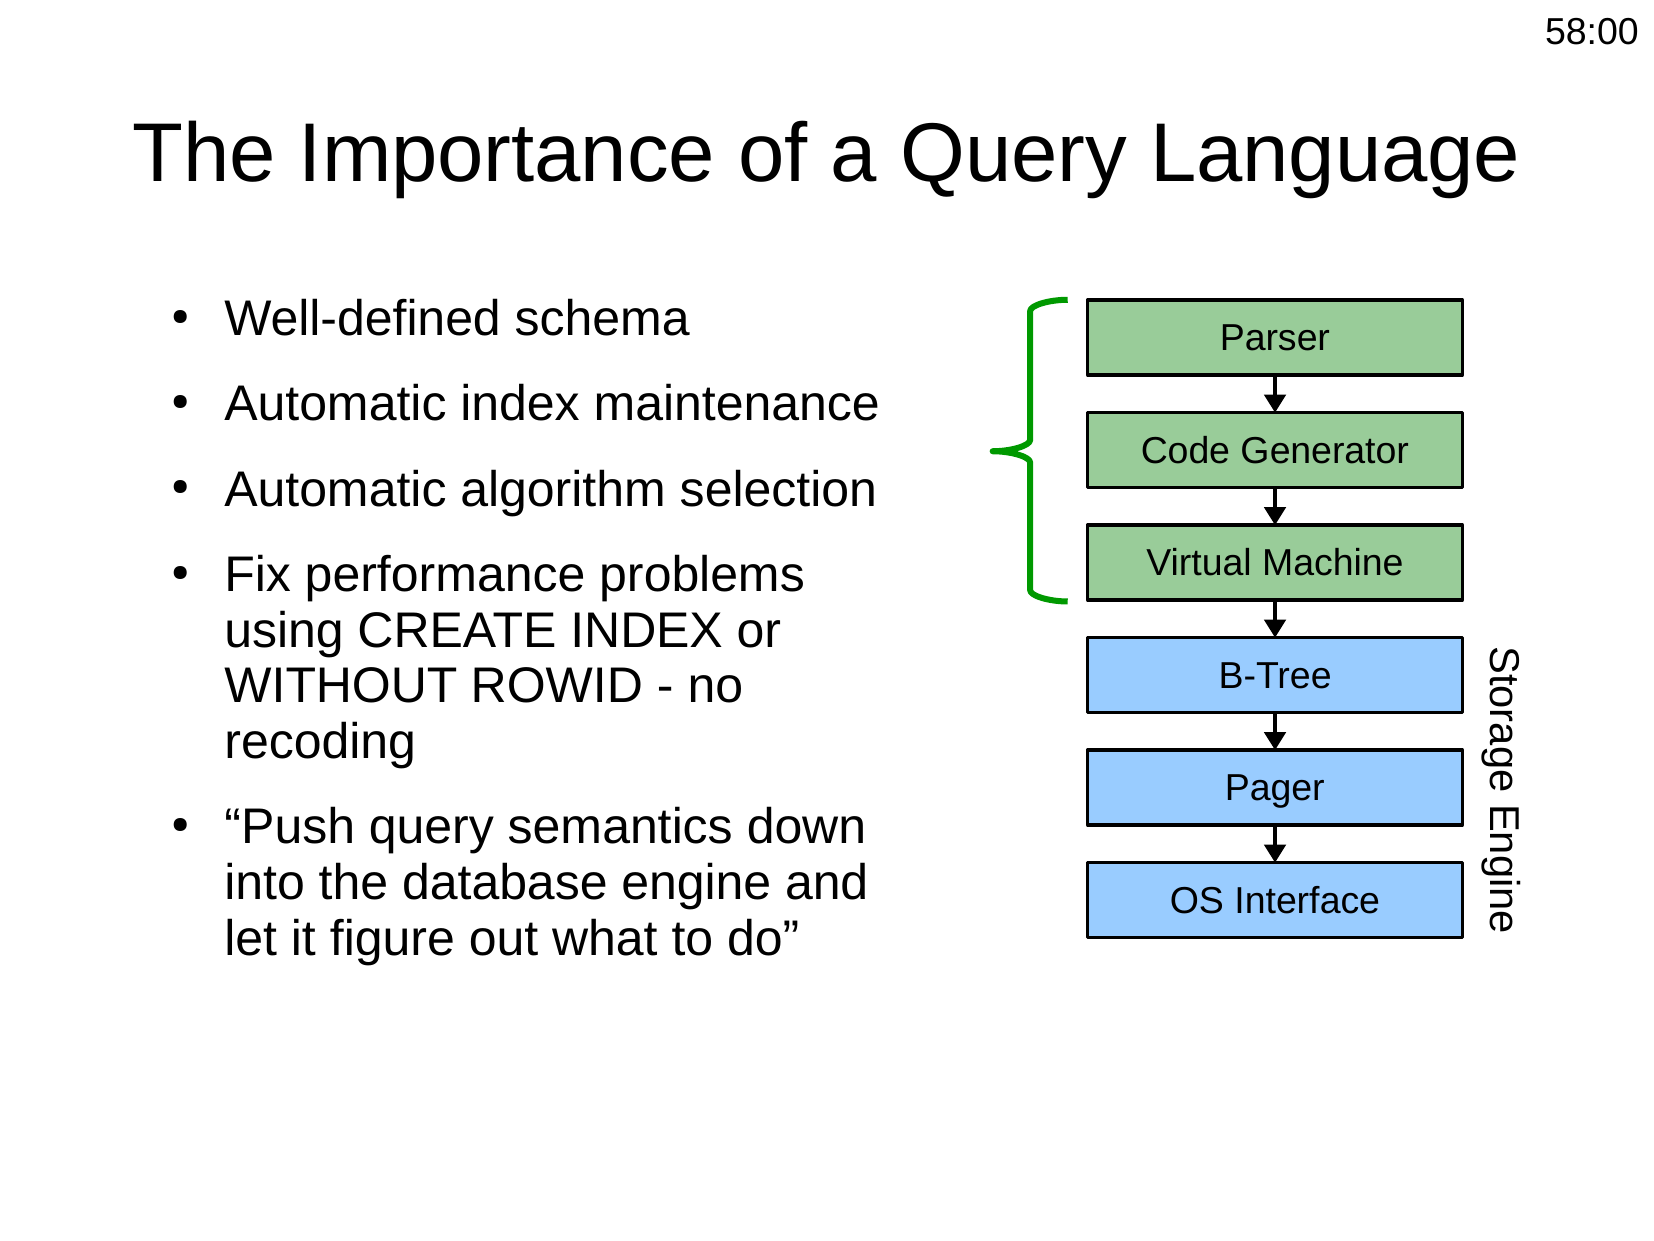

58:00
# The Importance of a Query Language
Well-defined schema
Automatic index maintenance
Automatic algorithm selection
Fix performance problems using CREATE INDEX or WITHOUT ROWID - no recoding
“Push query semantics down into the database engine and let it figure out what to do”
Parser
Code Generator
Virtual Machine
B-Tree
Pager
Storage Engine
OS Interface